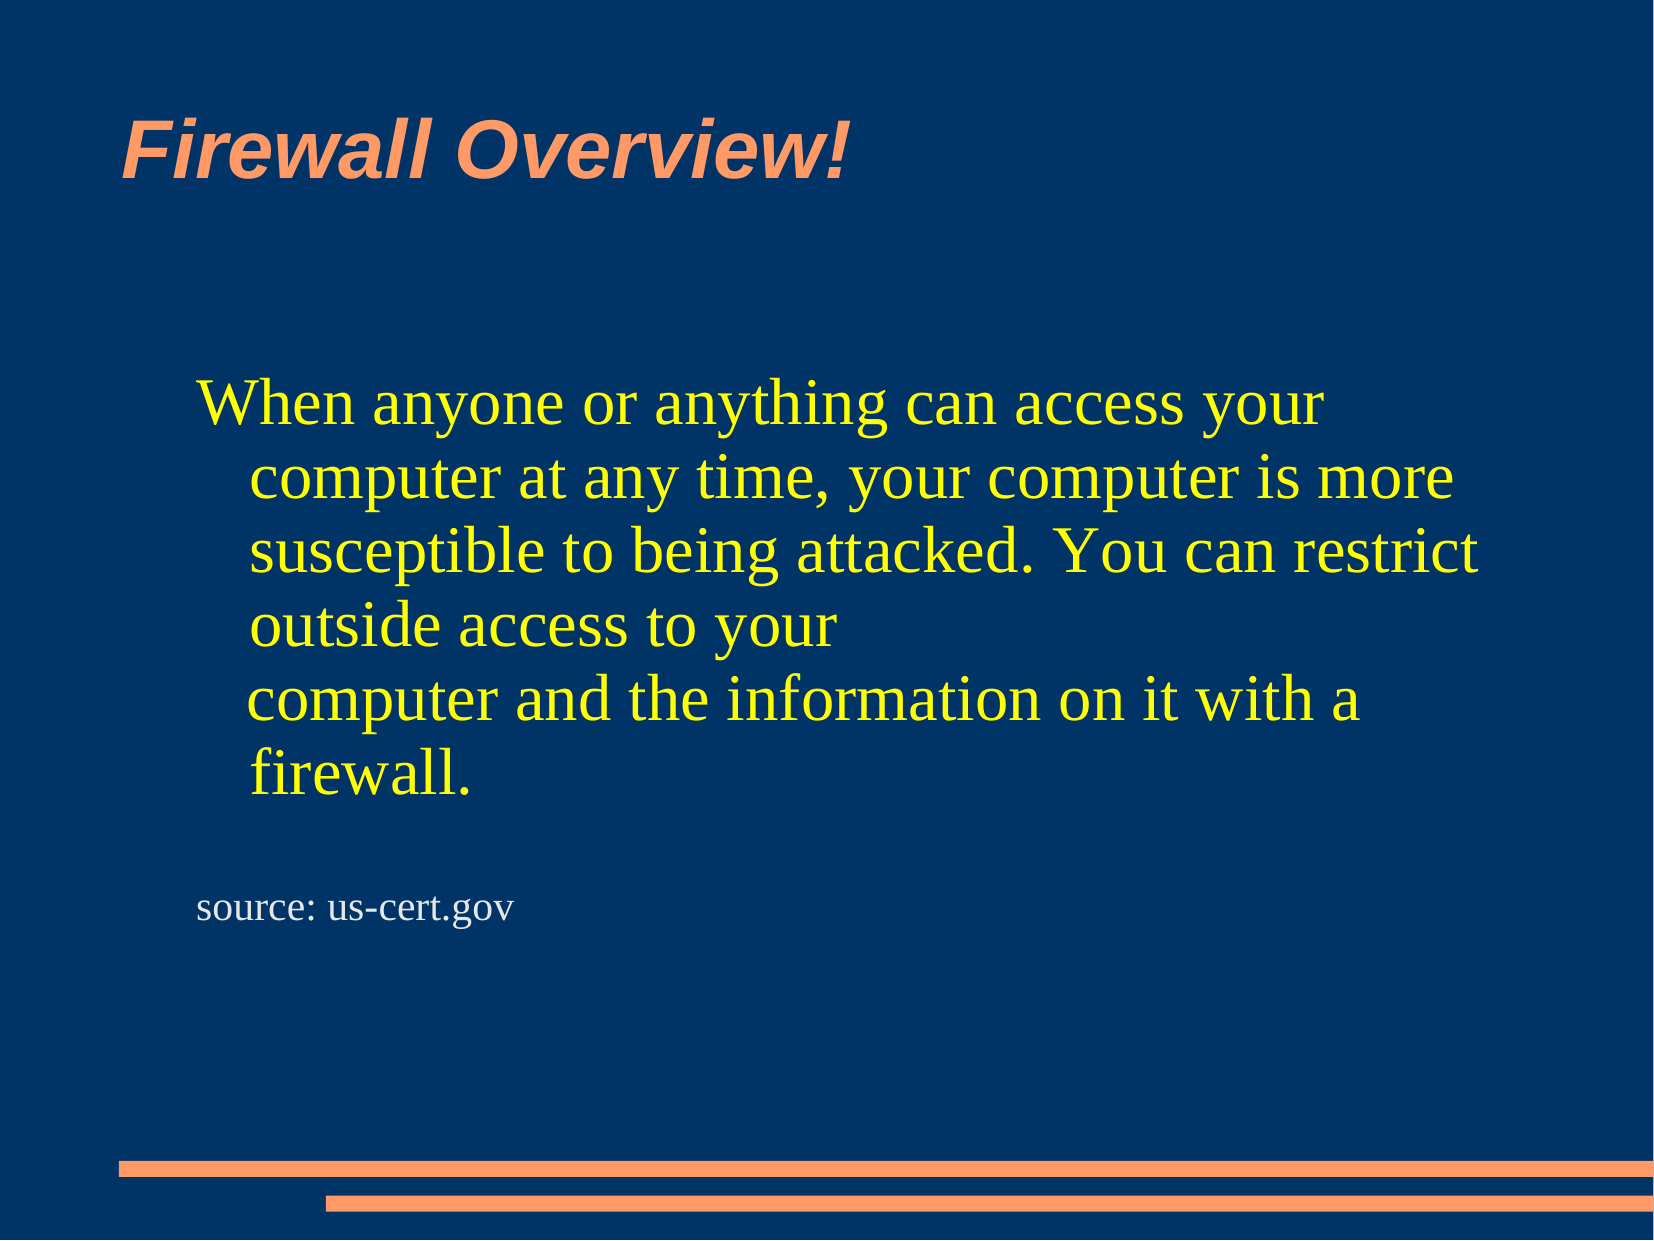

# Firewall Overview!
When anyone or anything can access your computer at any time, your computer is more susceptible to being attacked. You can restrict outside access to your
 computer and the information on it with a firewall.
source: us-cert.gov